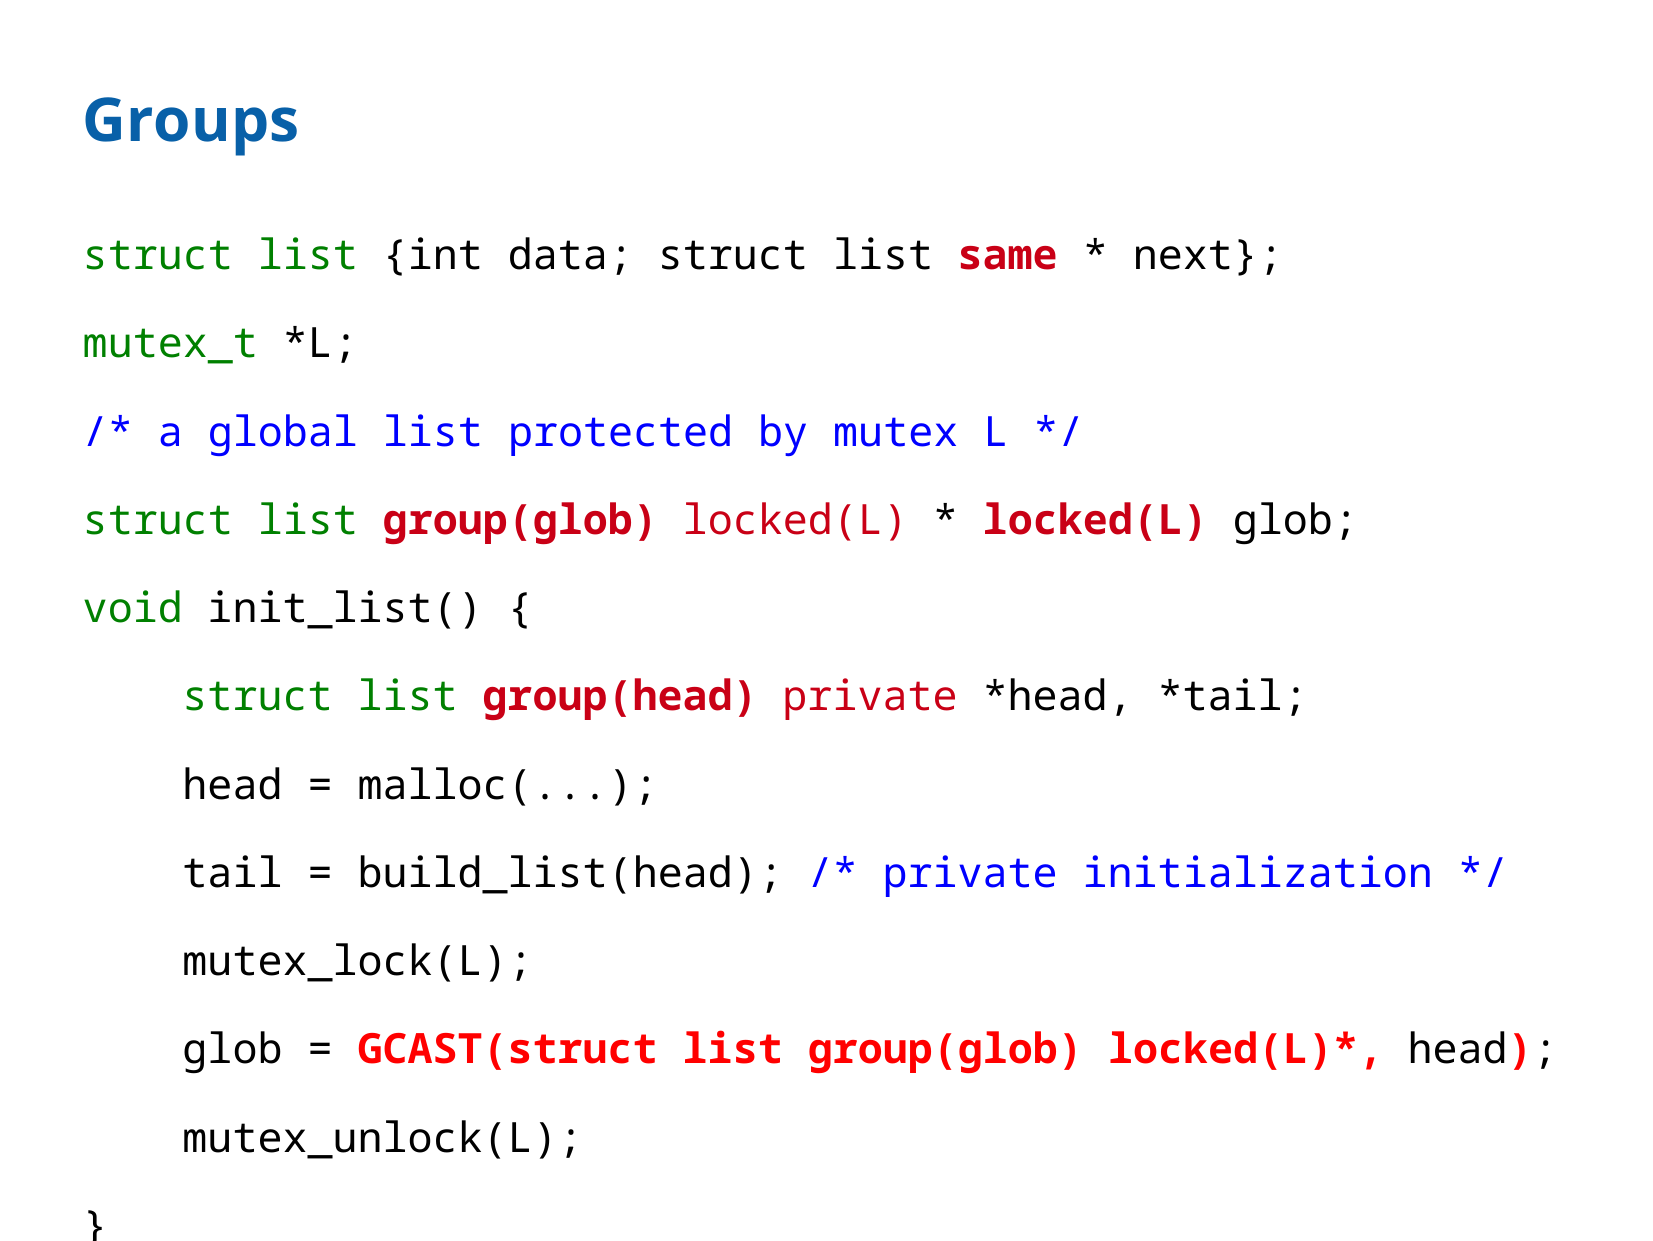

# Groups
struct list {int data; struct list same * next};
mutex_t *L;
/* a global list protected by mutex L */
struct list group(glob) locked(L) * locked(L) glob;
void init_list() {
 struct list group(head) private *head, *tail;
 head = malloc(...);
 tail = build_list(head); /* private initialization */
 mutex_lock(L);
 glob = GCAST(struct list group(glob) locked(L)*, head);
 mutex_unlock(L);
}